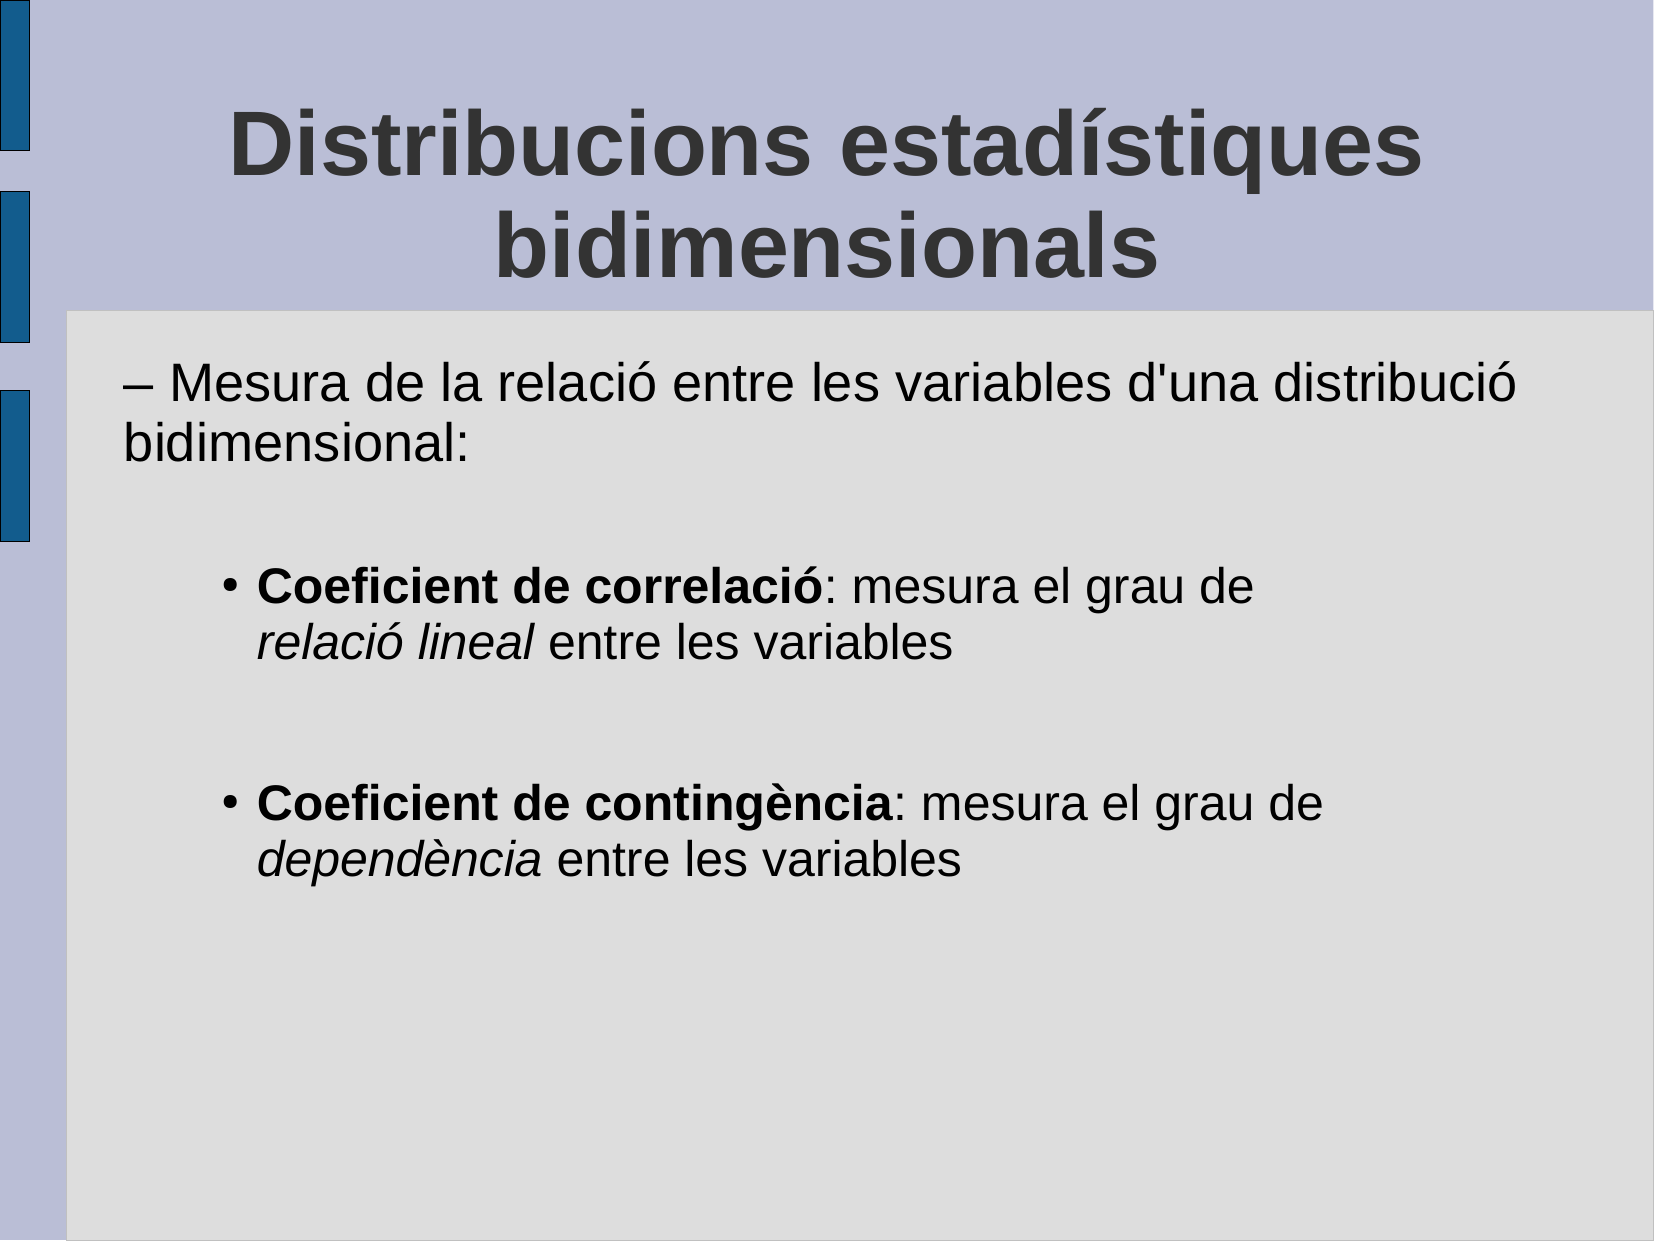

# Distribucions estadístiques bidimensionals
– Mesura de la relació entre les variables d'una distribució bidimensional:
Coeficient de correlació: mesura el grau de relació lineal entre les variables
Coeficient de contingència: mesura el grau de dependència entre les variables